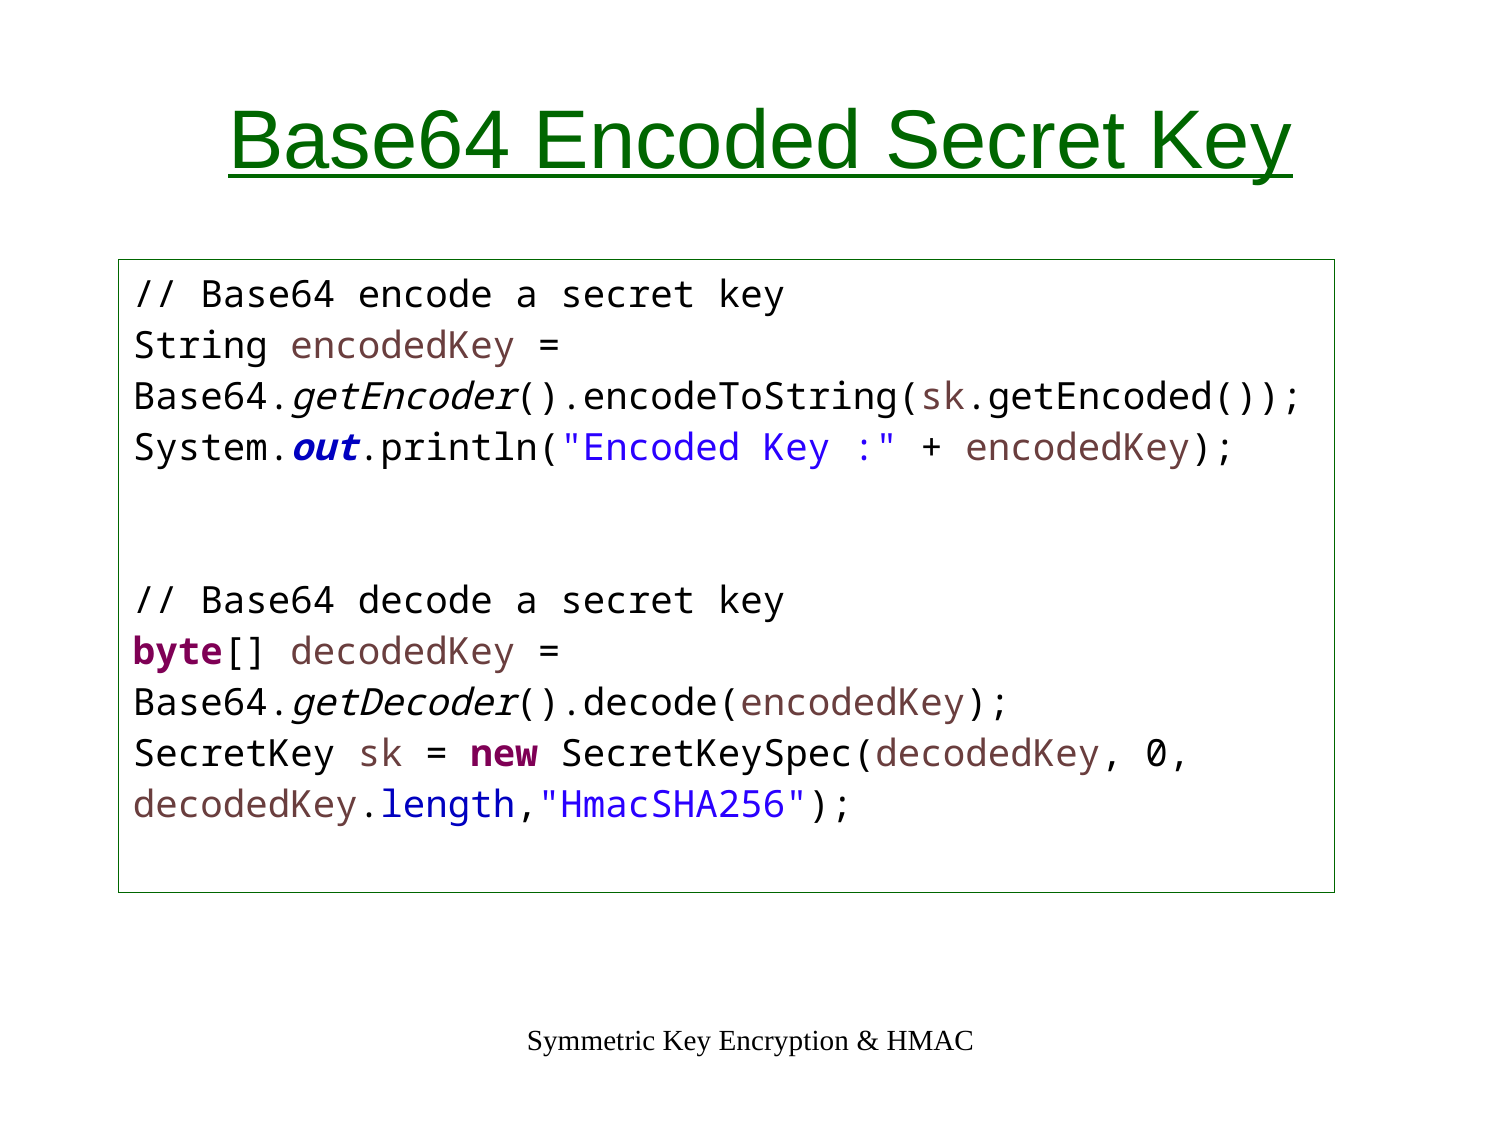

# Base64 Encoded Secret Key
// Base64 encode a secret key
String encodedKey = Base64.getEncoder().encodeToString(sk.getEncoded());
System.out.println("Encoded Key :" + encodedKey);
// Base64 decode a secret key
byte[] decodedKey = Base64.getDecoder().decode(encodedKey);
SecretKey sk = new SecretKeySpec(decodedKey, 0, decodedKey.length,"HmacSHA256");
Symmetric Key Encryption & HMAC